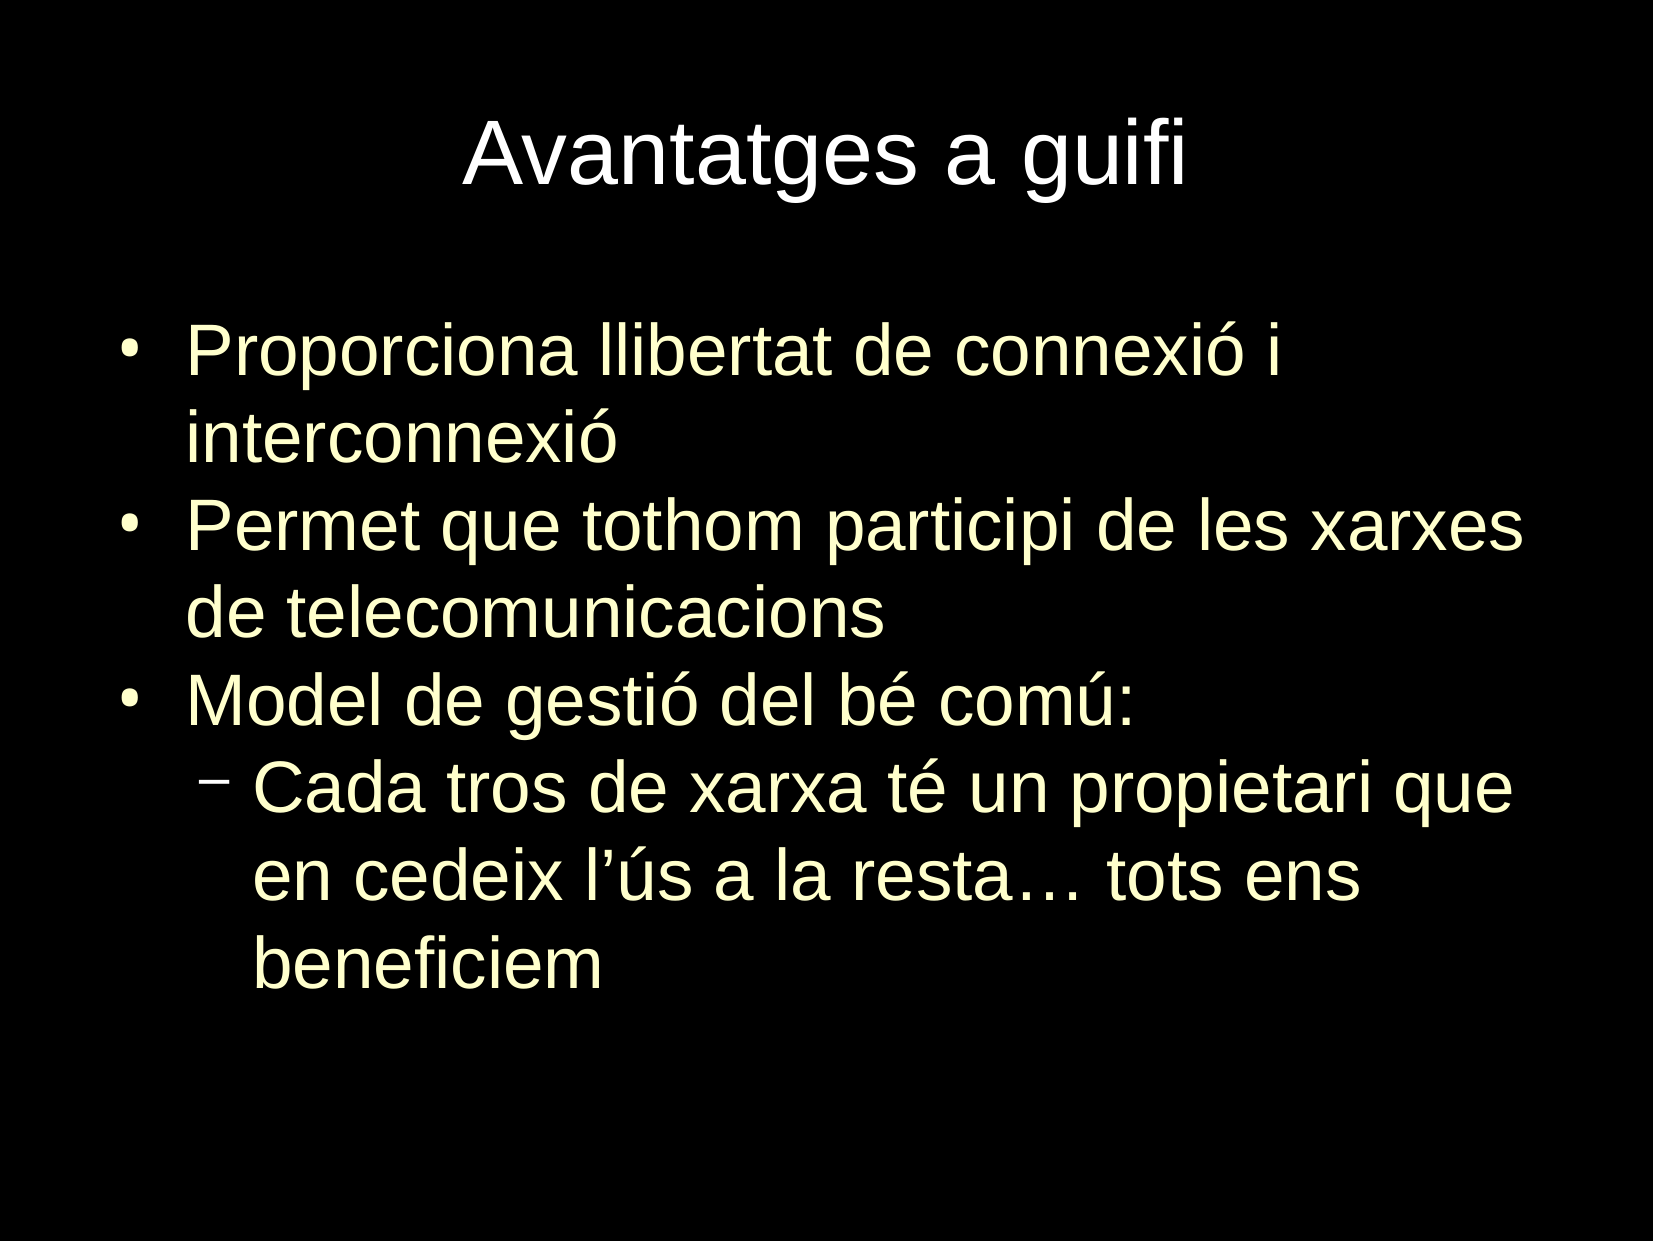

# Avantatges a guifi
Proporciona llibertat de connexió i interconnexió
Permet que tothom participi de les xarxes de telecomunicacions
Model de gestió del bé comú:
Cada tros de xarxa té un propietari que en cedeix l’ús a la resta… tots ens beneficiem